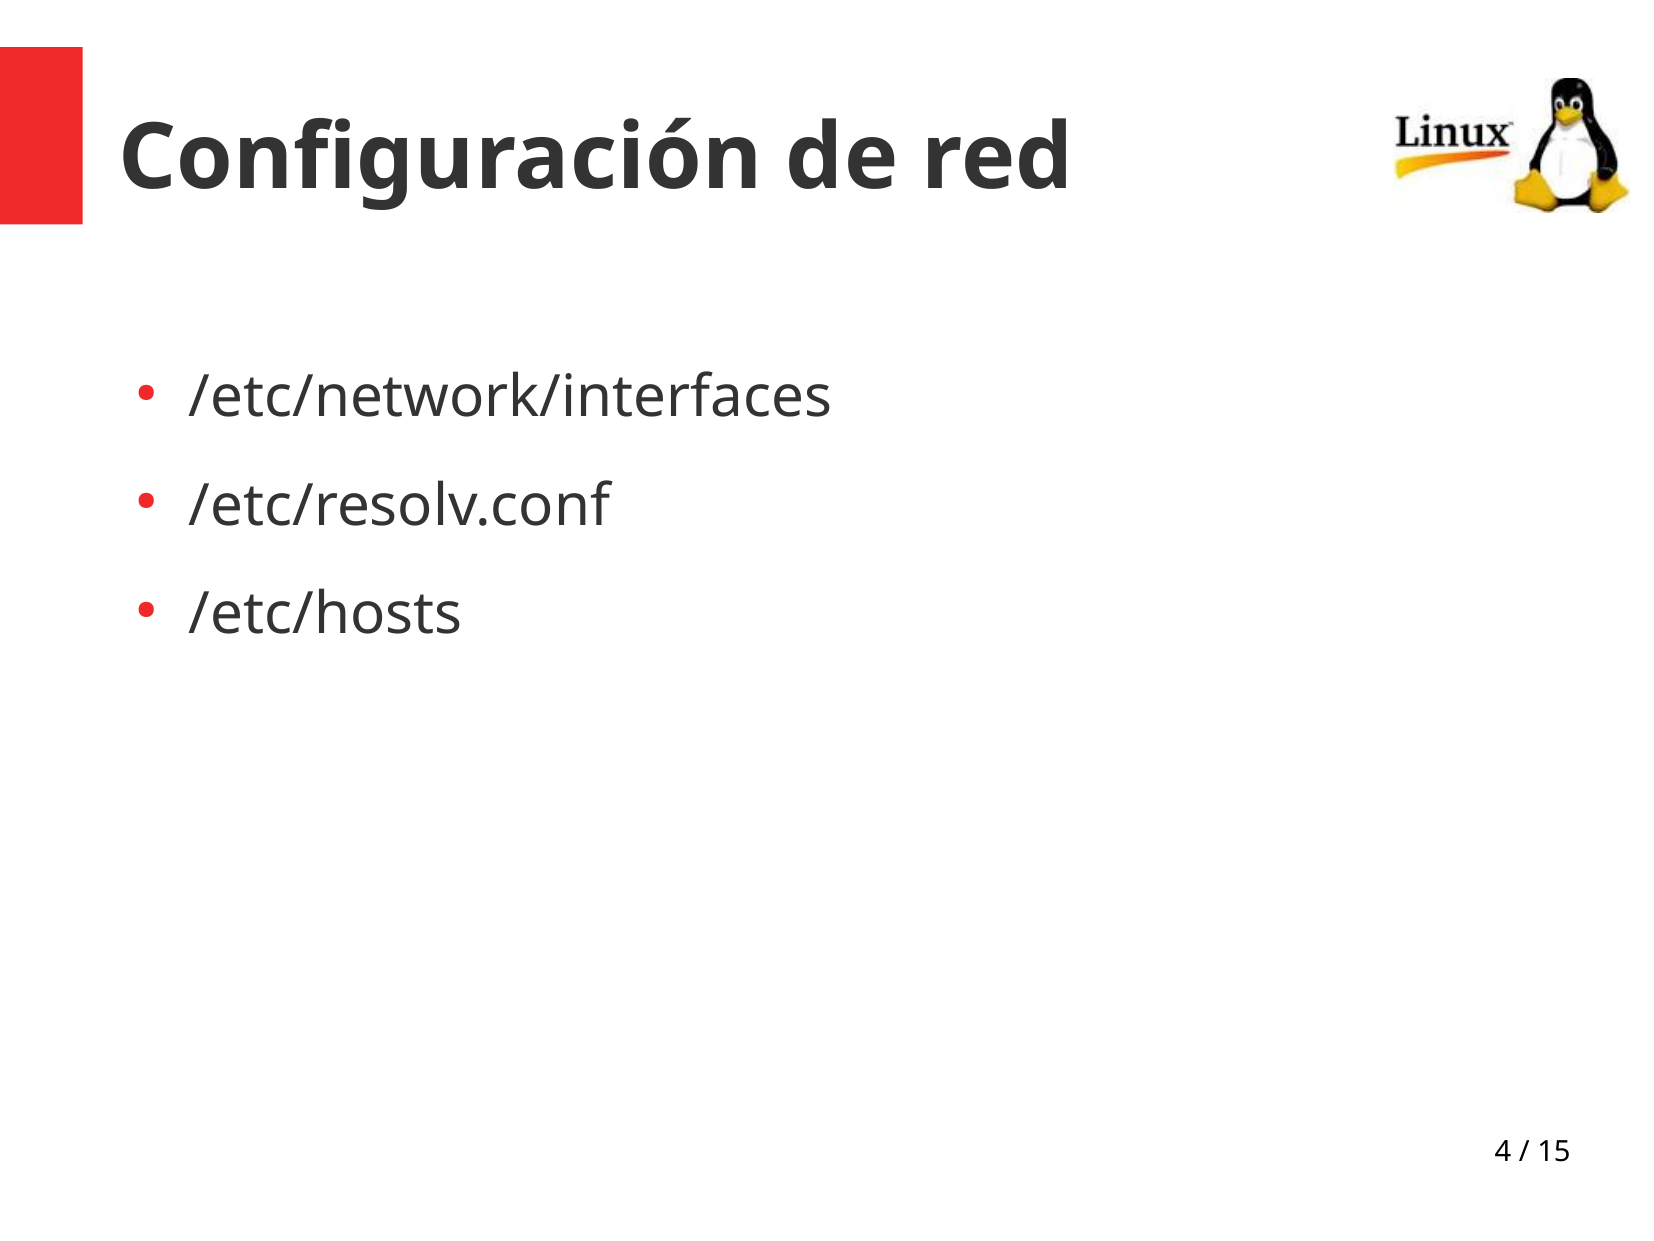

# Configuración de red
/etc/network/interfaces
/etc/resolv.conf
/etc/hosts
4